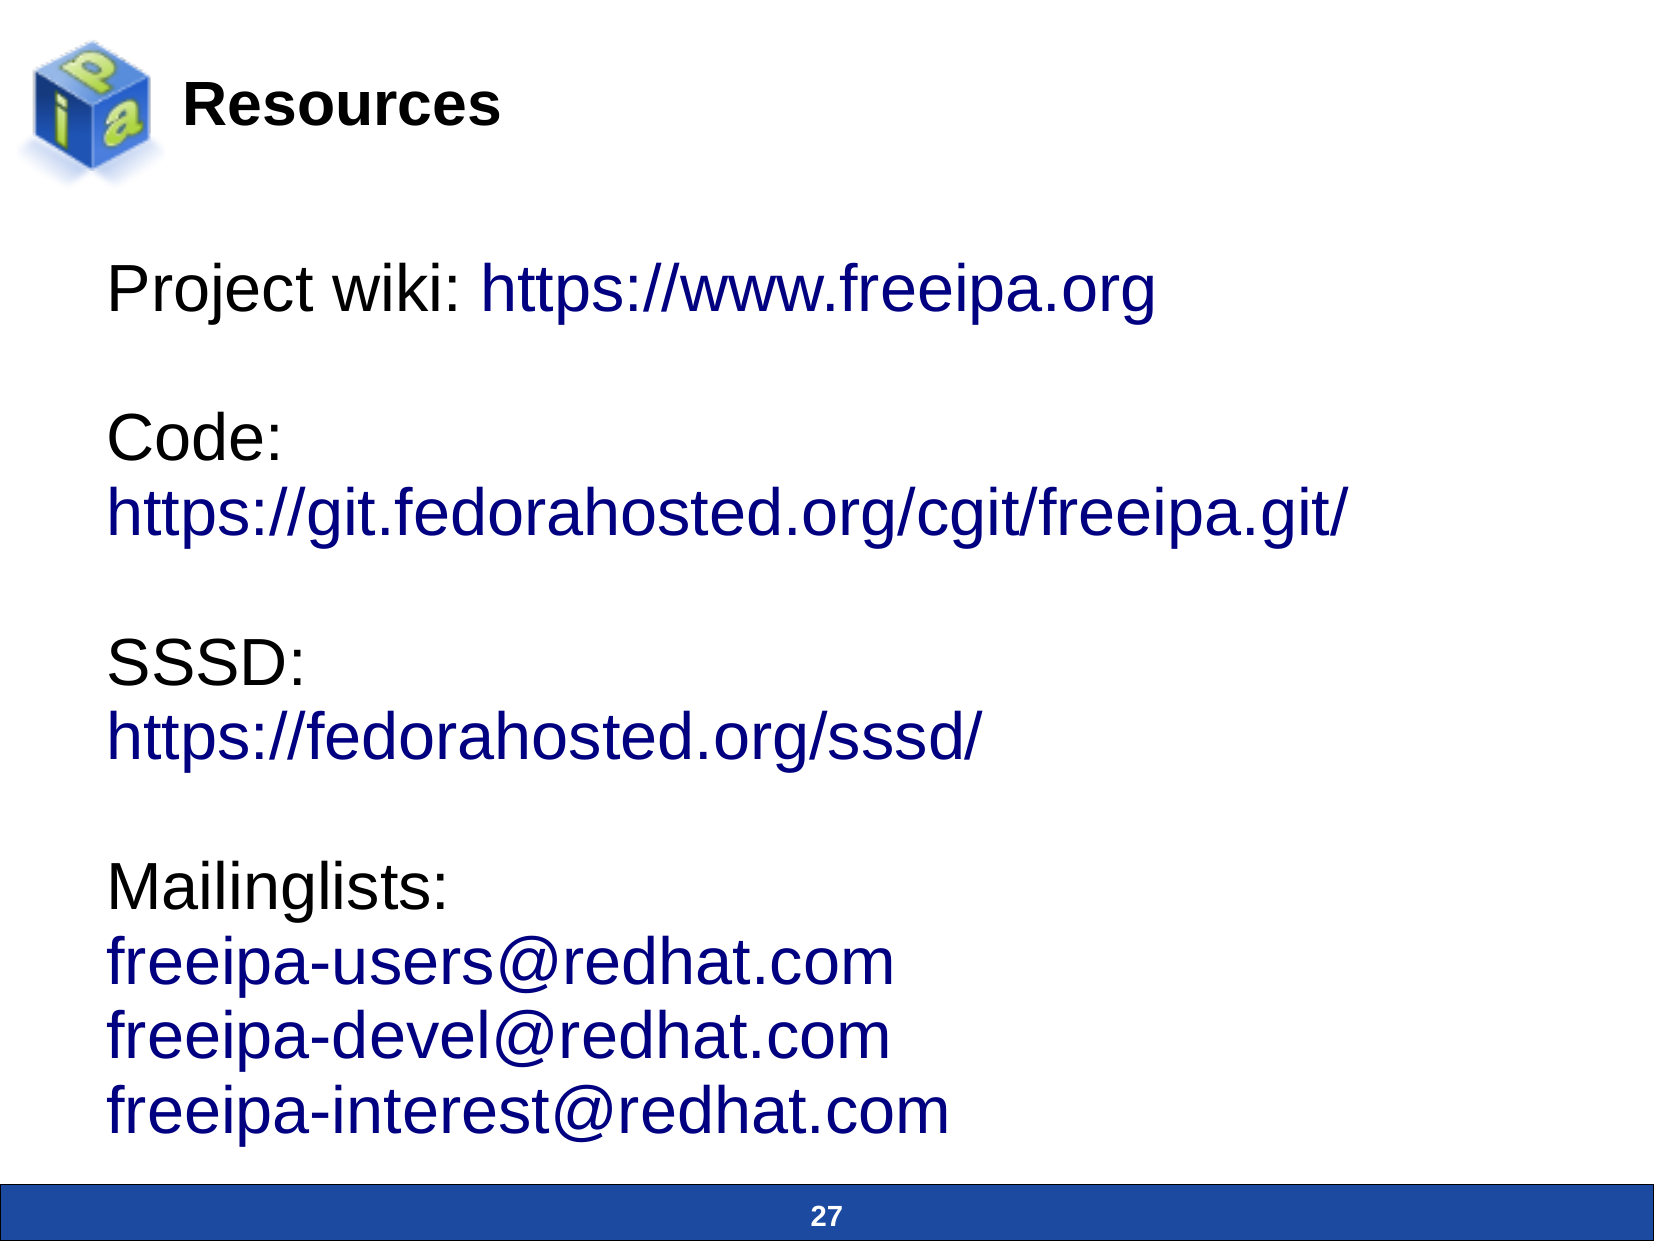

# Resources
Project wiki: https://www.freeipa.org
Code:
https://git.fedorahosted.org/cgit/freeipa.git/
SSSD:
https://fedorahosted.org/sssd/
Mailinglists:
freeipa-users@redhat.com
freeipa-devel@redhat.com
freeipa-interest@redhat.com
27